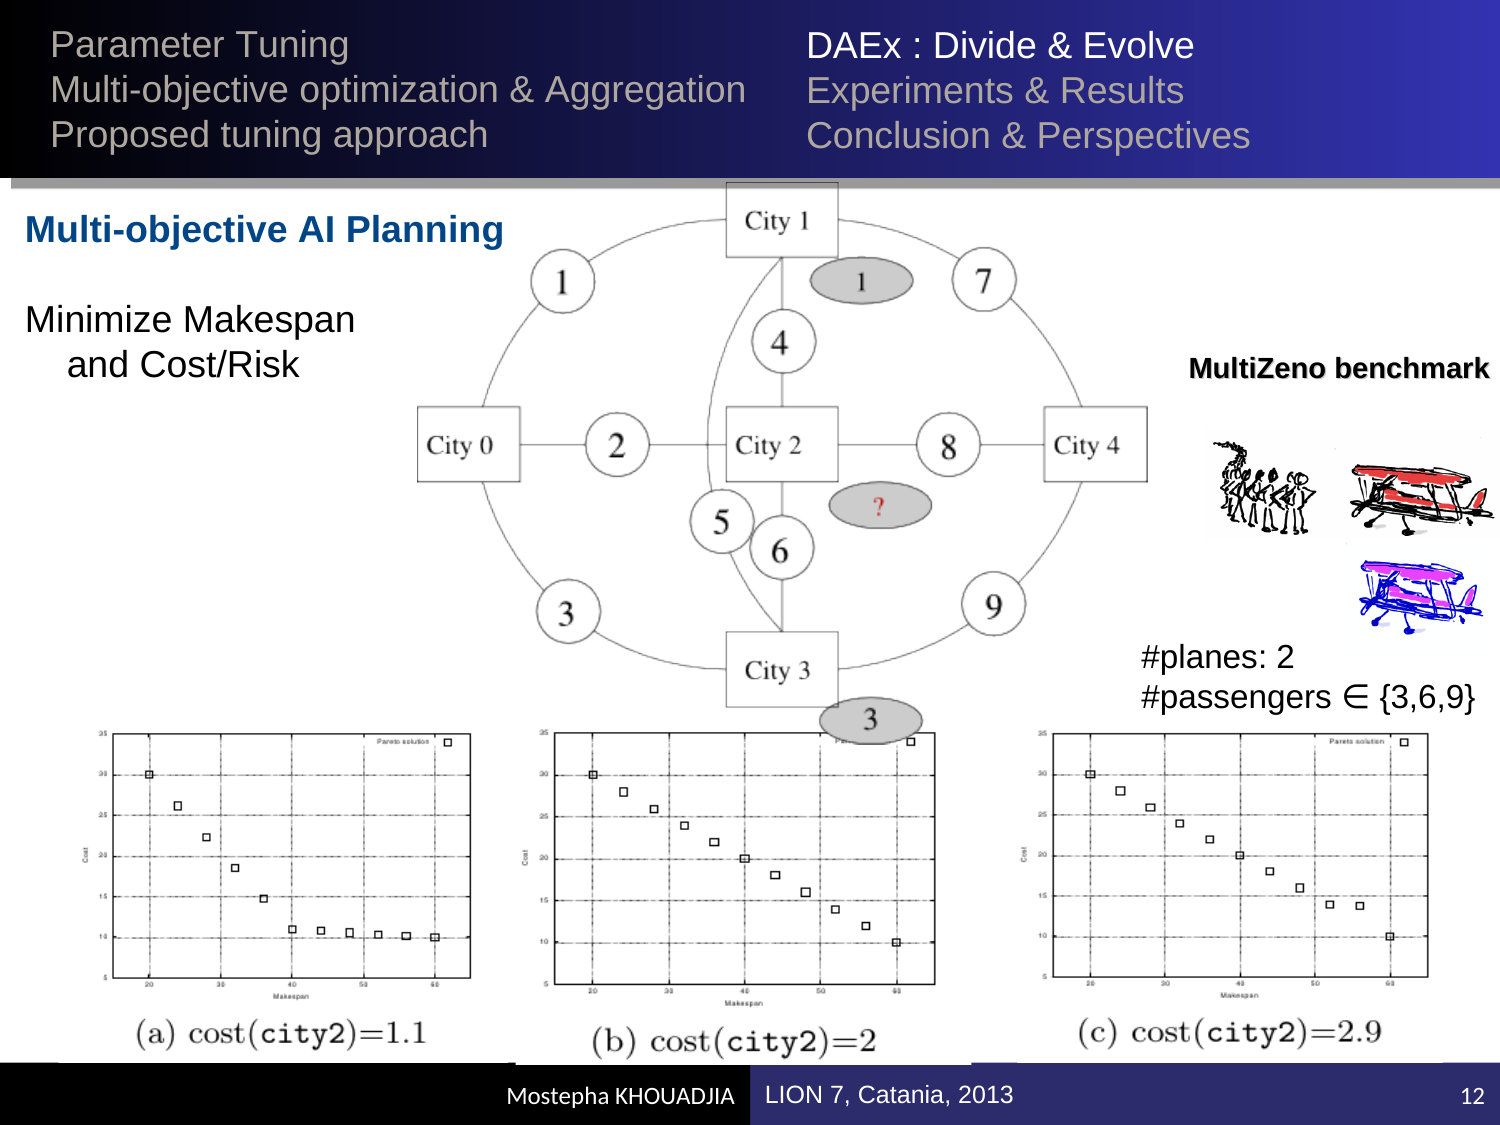

Parameter Tuning
Multi-objective optimization & Aggregation
Proposed tuning approach
DAEx : Divide & Evolve
Experiments & Results
Conclusion & Perspectives
Multi-objective AI Planning
Minimize Makespan
 and Cost/Risk
MultiZeno benchmark
#planes: 2
#passengers ∈ {3,6,9}
12